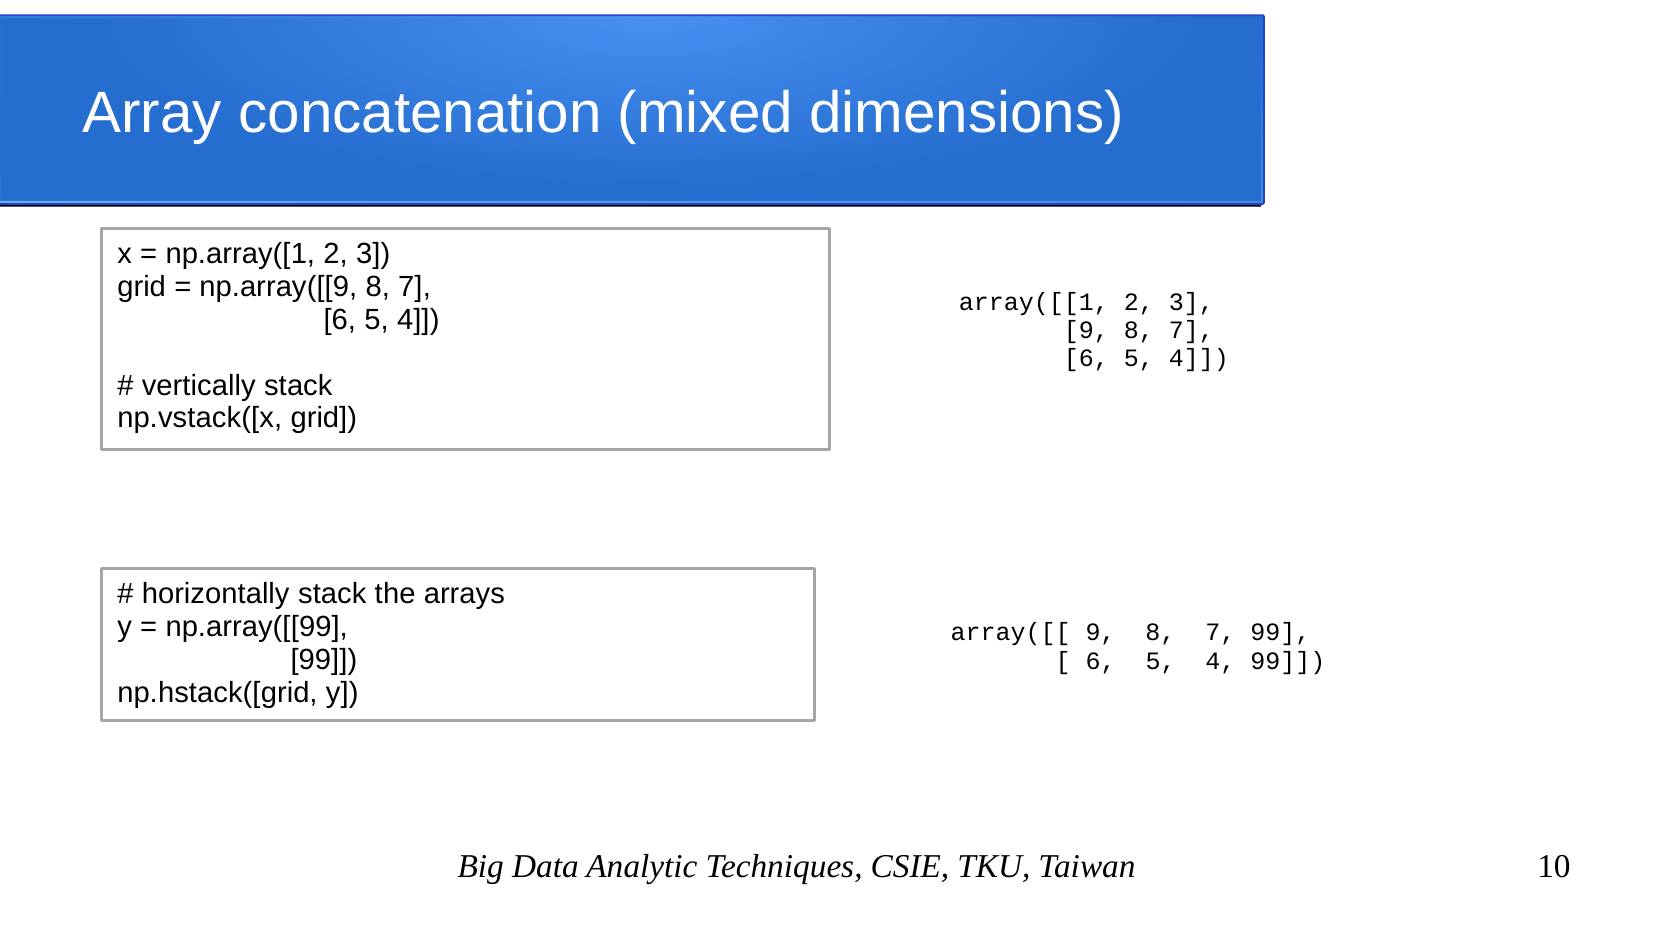

# Array concatenation (mixed dimensions)
x = np.array([1, 2, 3])
grid = np.array([[9, 8, 7],
 [6, 5, 4]])
# vertically stack
np.vstack([x, grid])
array([[1, 2, 3],
 [9, 8, 7],
 [6, 5, 4]])
# horizontally stack the arrays
y = np.array([[99],
 [99]])
np.hstack([grid, y])
array([[ 9, 8, 7, 99],
 [ 6, 5, 4, 99]])
Big Data Analytic Techniques, CSIE, TKU, Taiwan
10